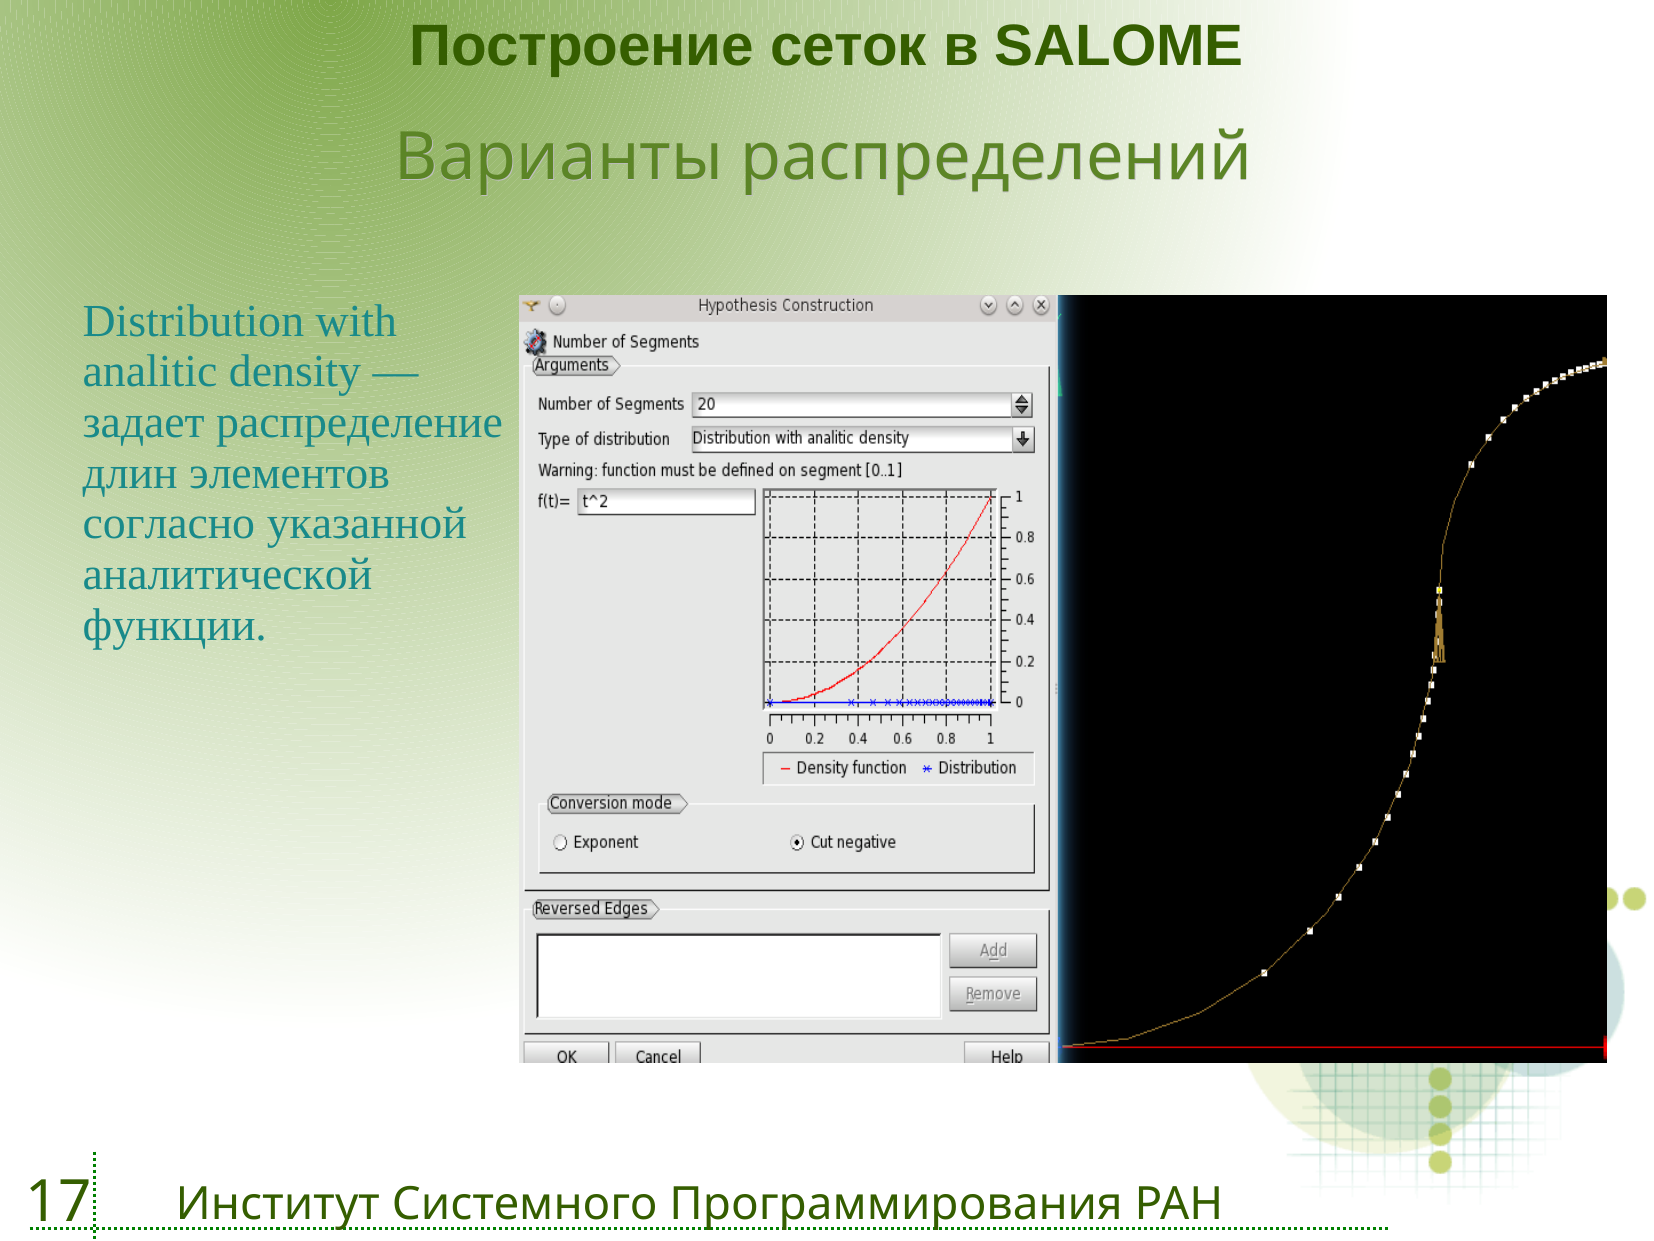

# Варианты распределений
Distribution with analitic density — задает распределение длин элементов согласно указанной аналитической функции.